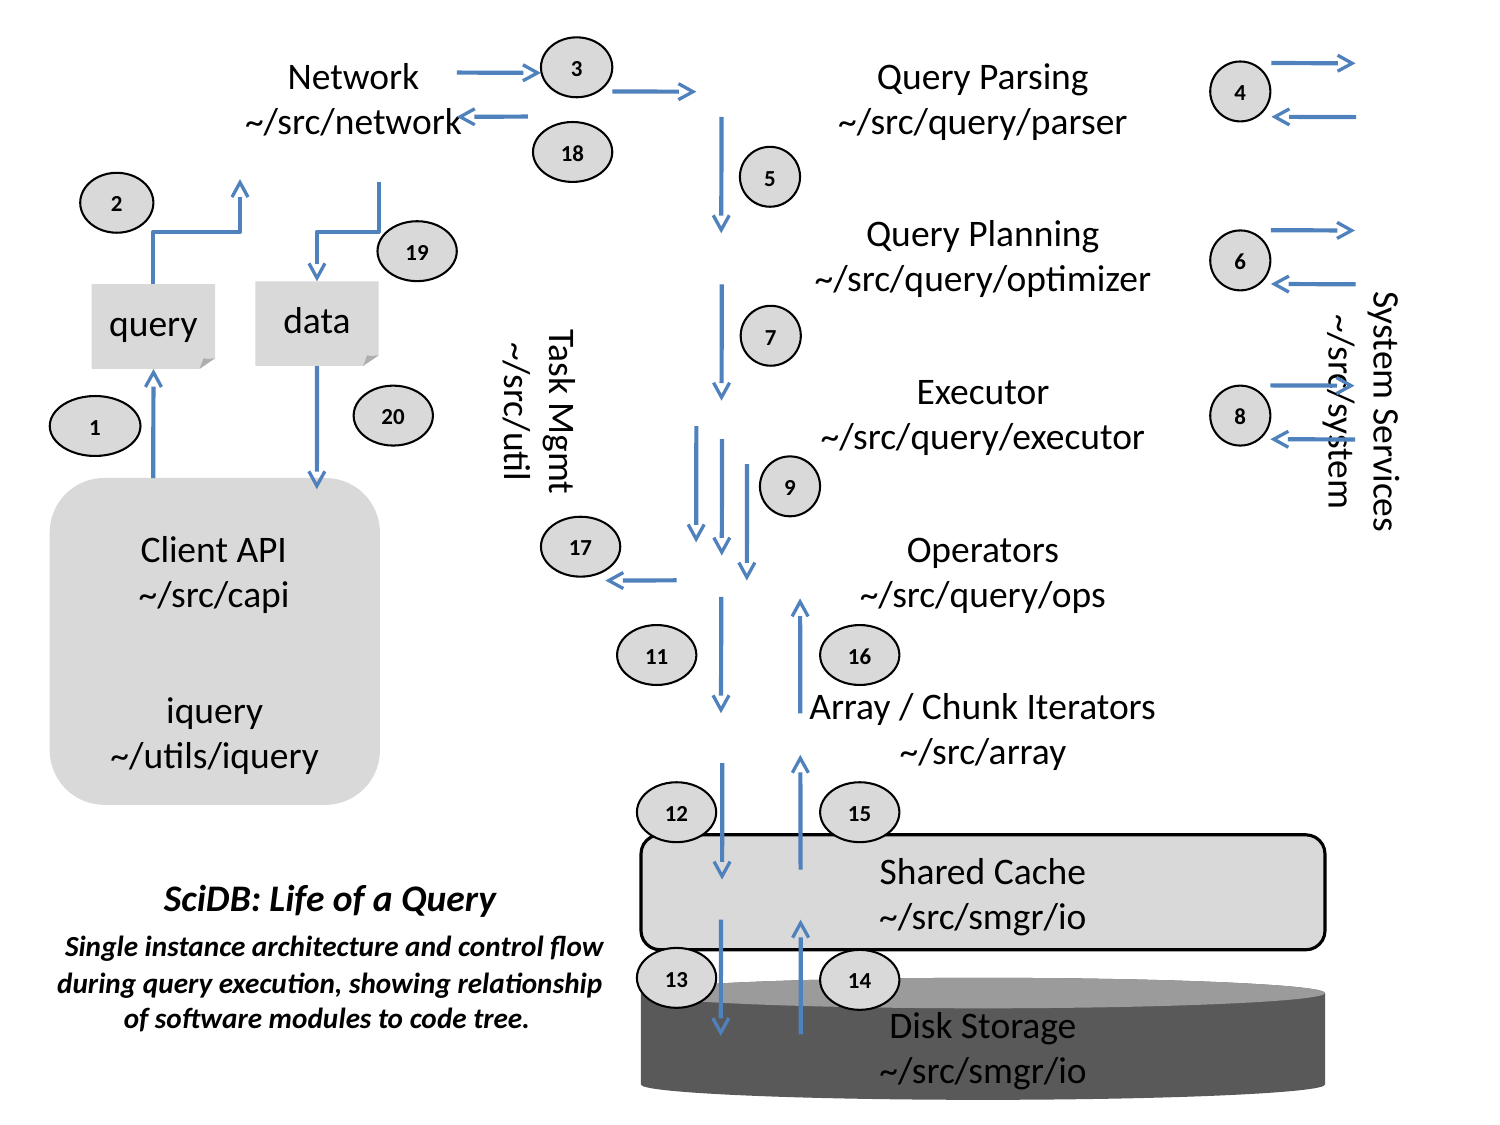

Network
~/src/network
Task Mgmt
~/src/util
Query Parsing
~/src/query/parser
System Services
~/src/system
3
4
18
5
Query Planning
~/src/query/optimizer
2
19
6
data
query
7
Executor
~/src/query/executor
20
8
1
9
iquery
~/utils/iquery
Operators
~/src/query/ops
Client API
~/src/capi
17
11
16
Array / Chunk Iterators
~/src/array
12
15
Shared Cache
~/src/smgr/io
SciDB: Life of a Query
 Single instance architecture and control flow during query execution, showing relationship of software modules to code tree.
13
14
Disk Storage
~/src/smgr/io